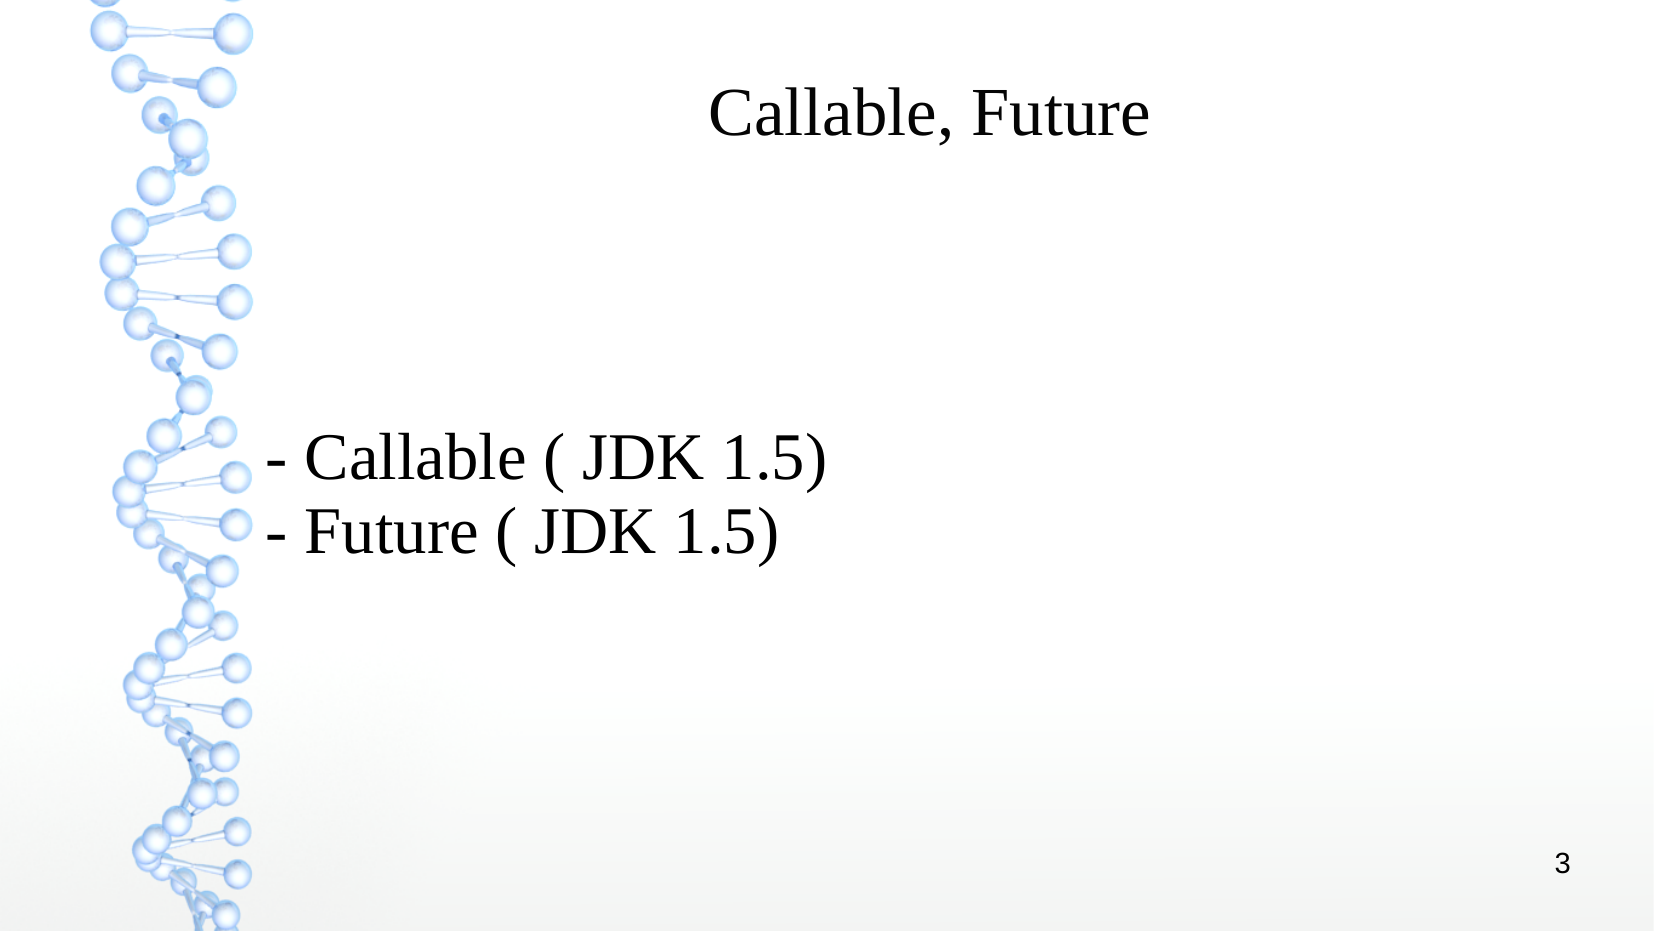

# Callable, Future
- Callable ( JDK 1.5)
- Future ( JDK 1.5)
3